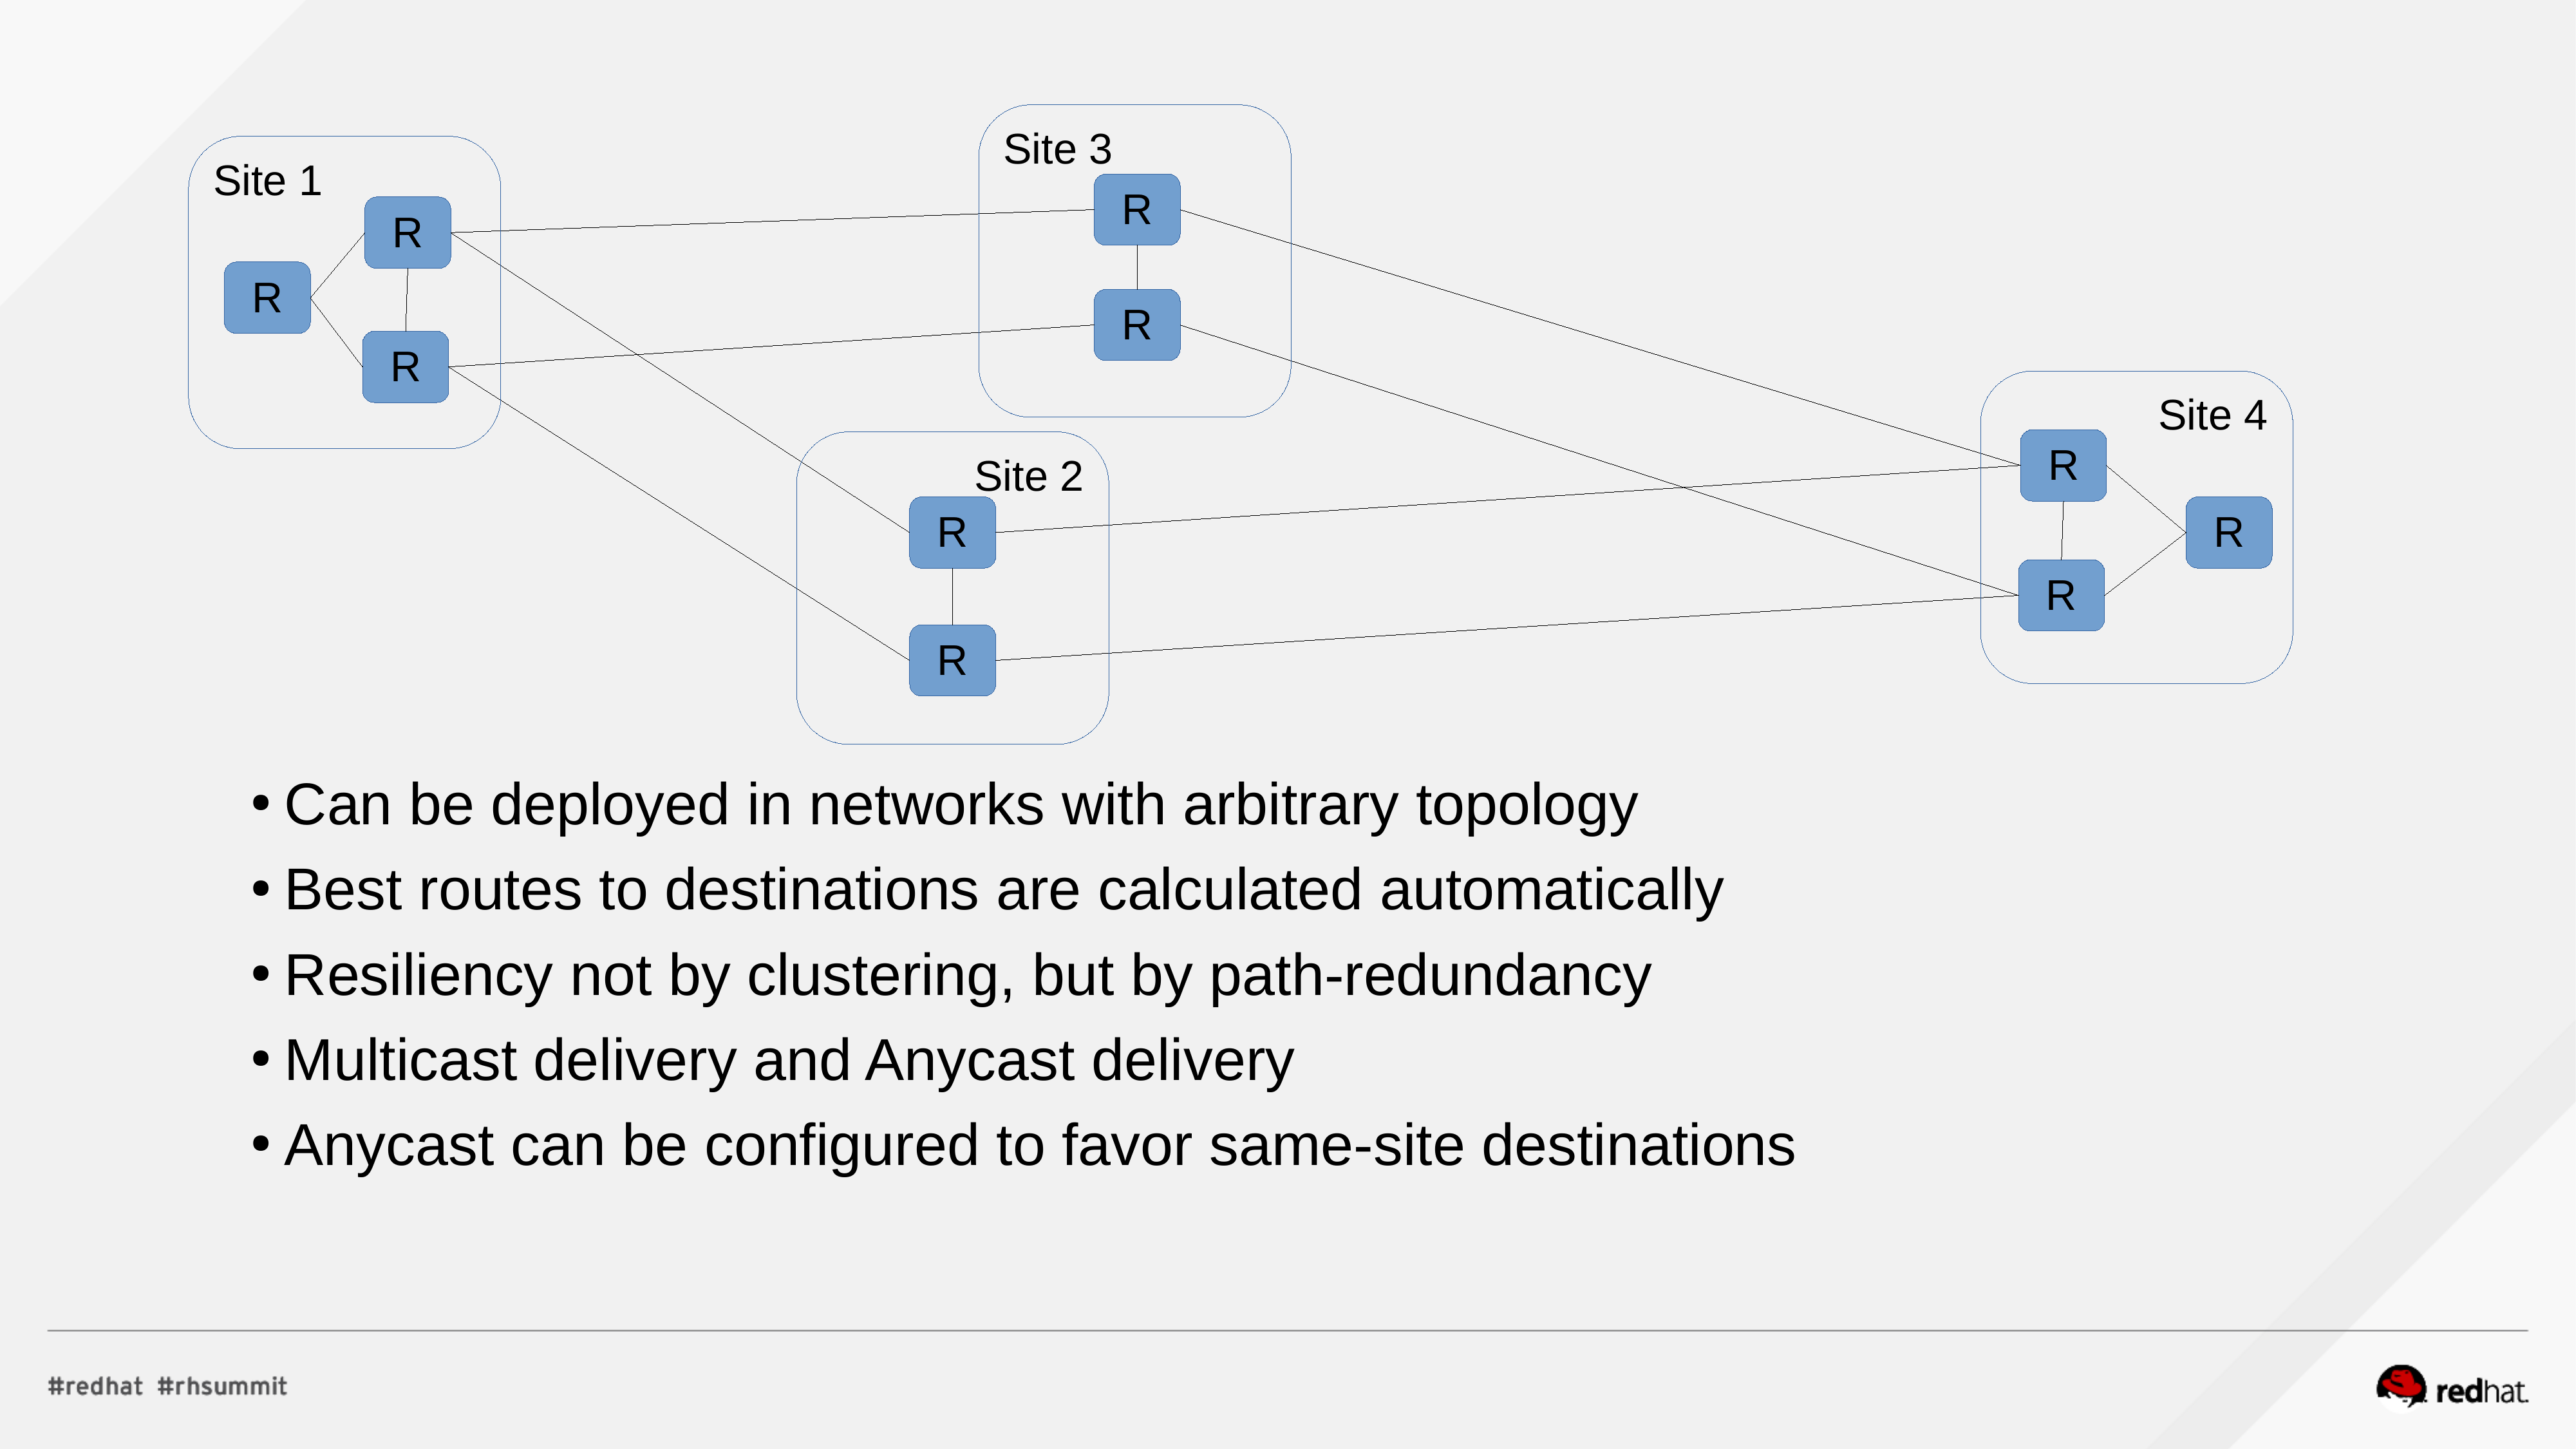

Site 3
Site 1
R
R
R
R
R
Site 4
R
Site 2
R
R
R
R
# Can be deployed in networks with arbitrary topology
Best routes to destinations are calculated automatically
Resiliency not by clustering, but by path-redundancy
Multicast delivery and Anycast delivery
Anycast can be configured to favor same-site destinations